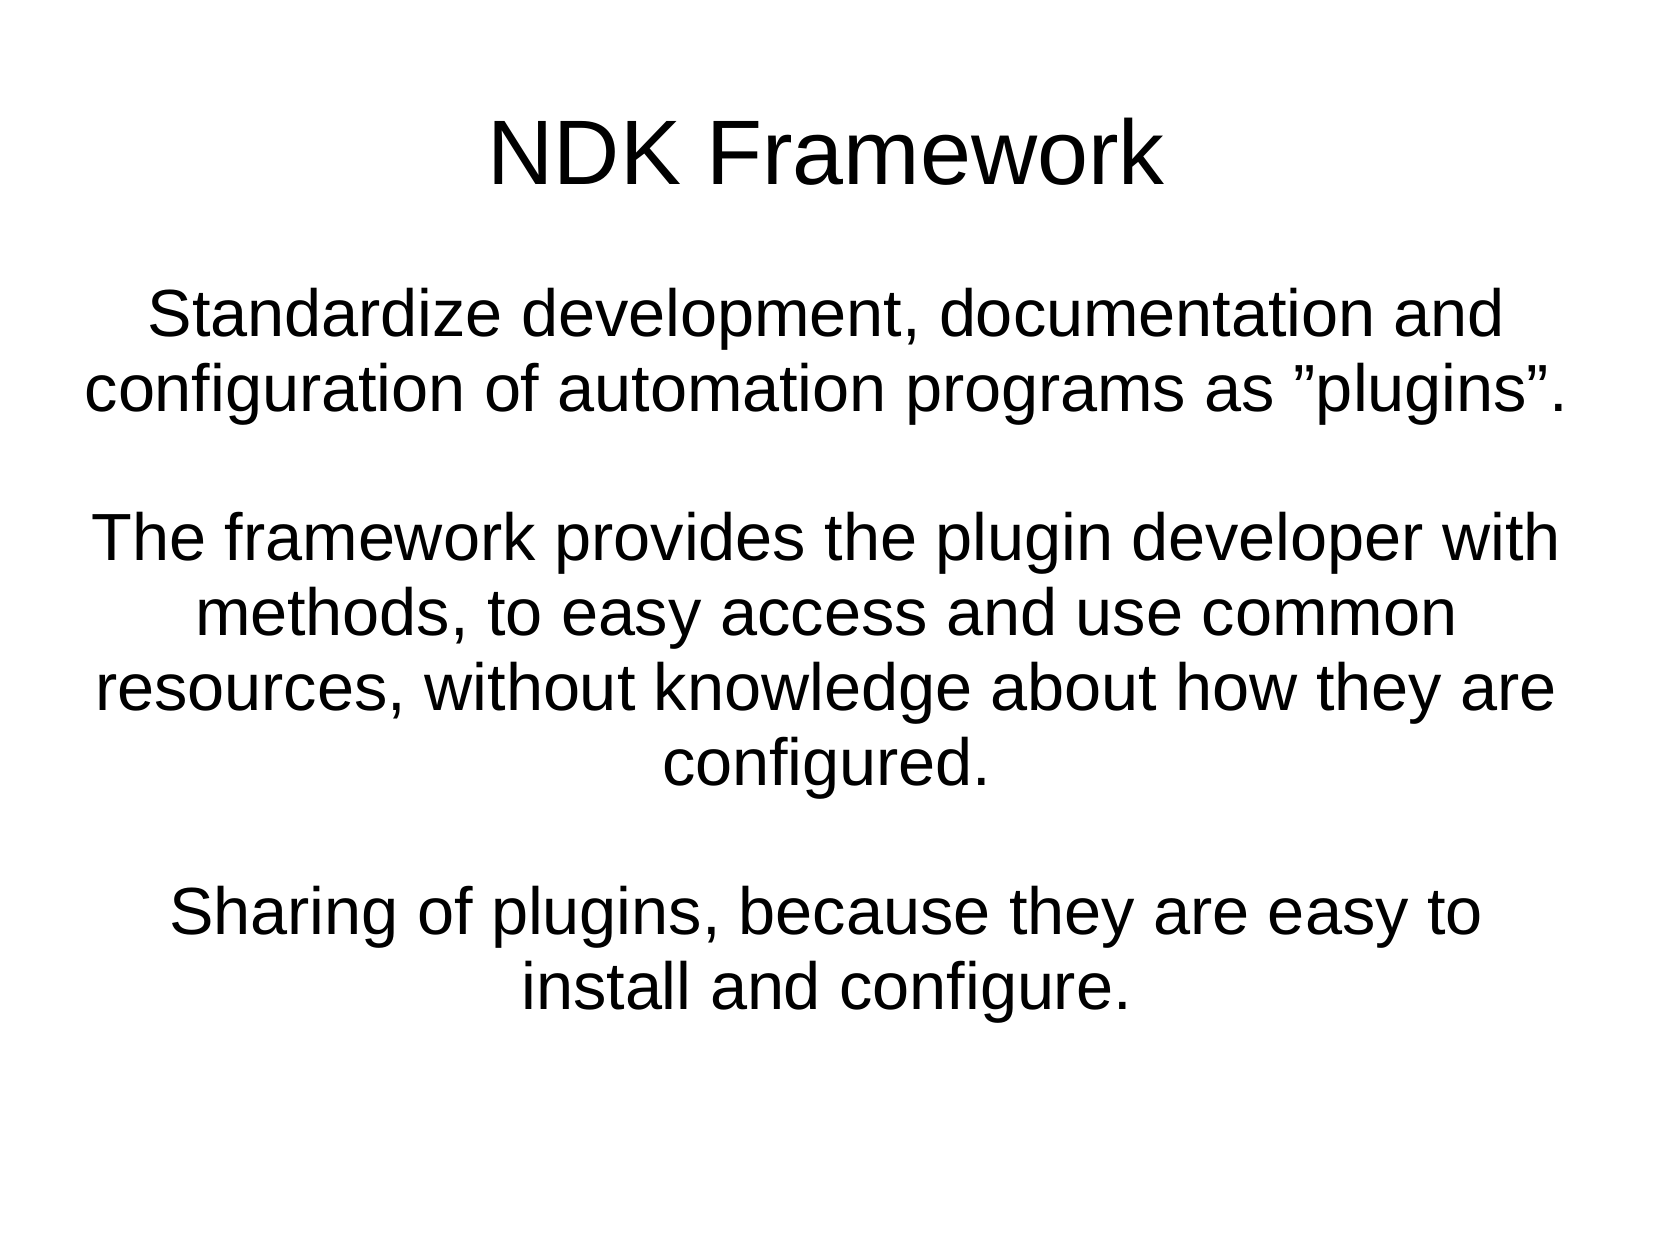

# NDK Framework
Standardize development, documentation and configuration of automation programs as ”plugins”.
The framework provides the plugin developer with methods, to easy access and use common resources, without knowledge about how they are configured.
Sharing of plugins, because they are easy to install and configure.